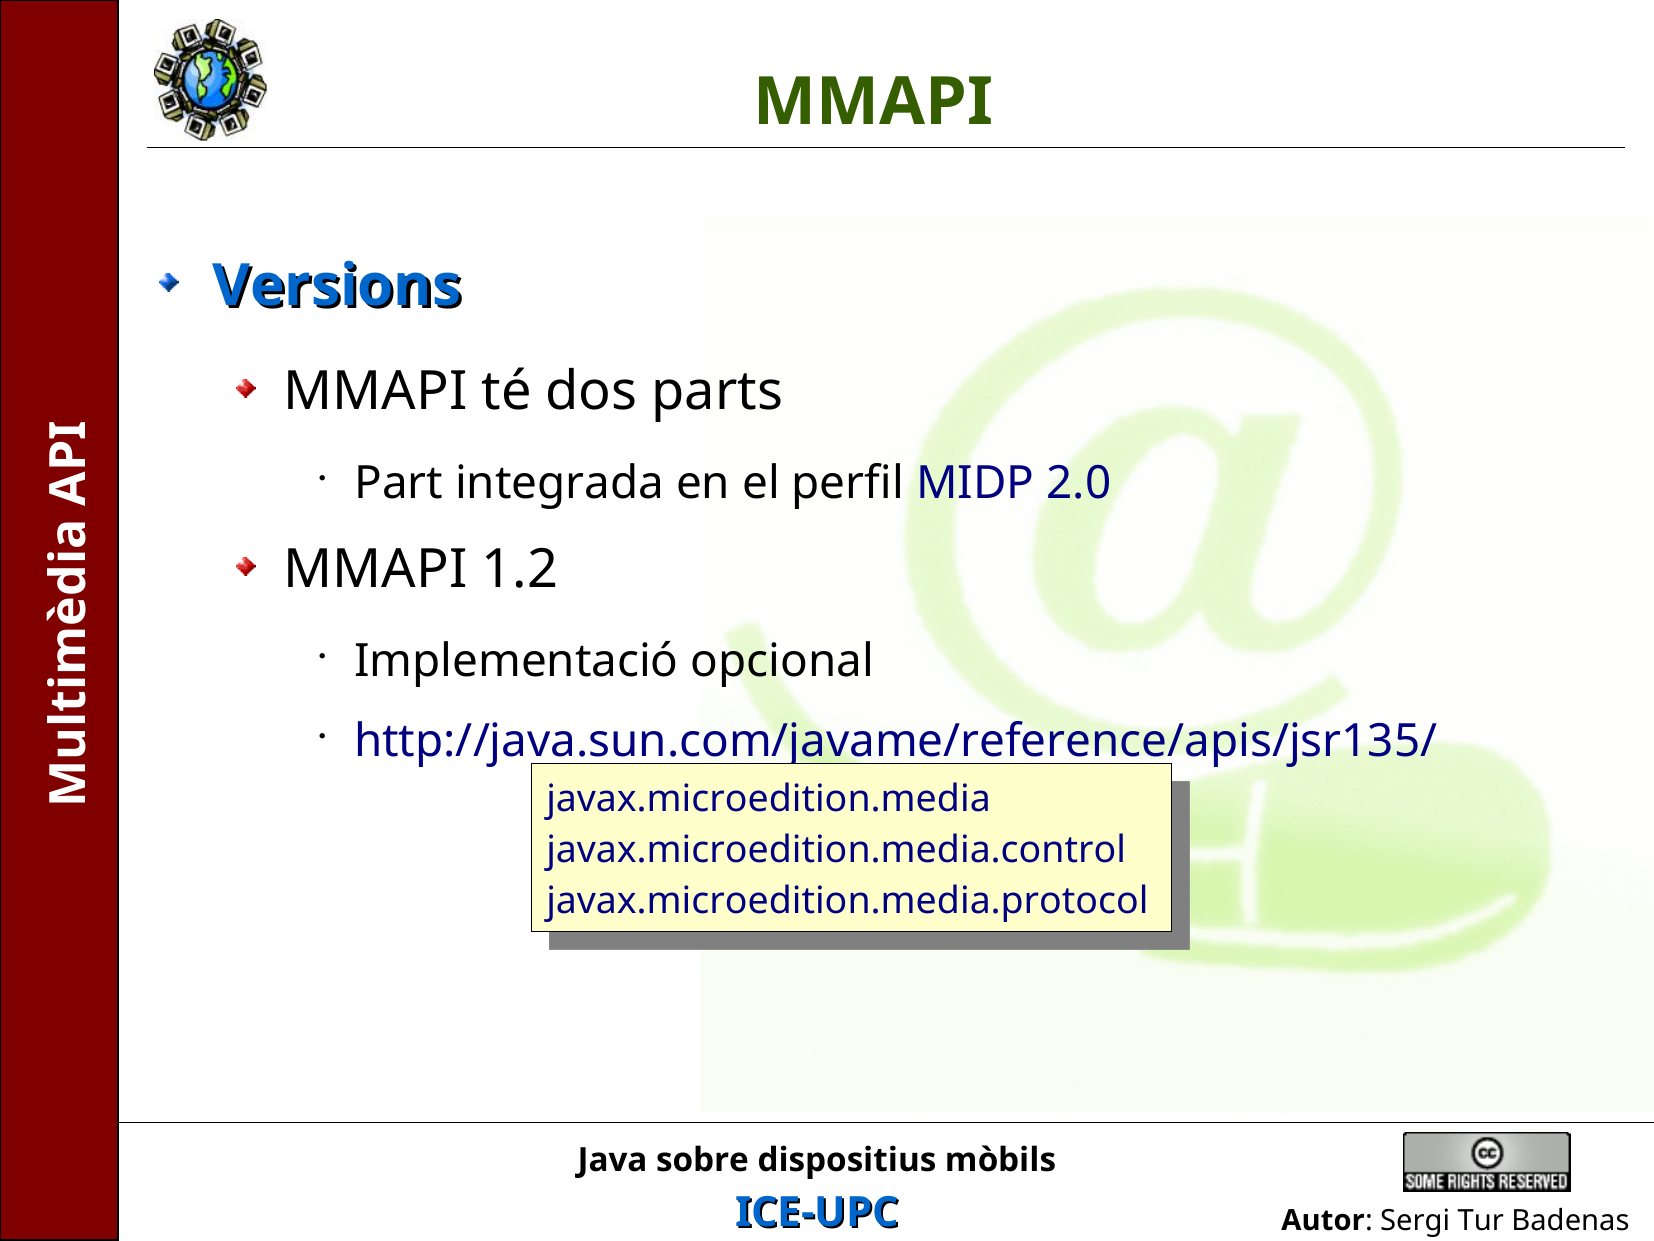

# MMAPI
Versions
MMAPI té dos parts
Part integrada en el perfil MIDP 2.0
MMAPI 1.2
Implementació opcional
http://java.sun.com/javame/reference/apis/jsr135/
javax.microedition.media
javax.microedition.media.control
javax.microedition.media.protocol